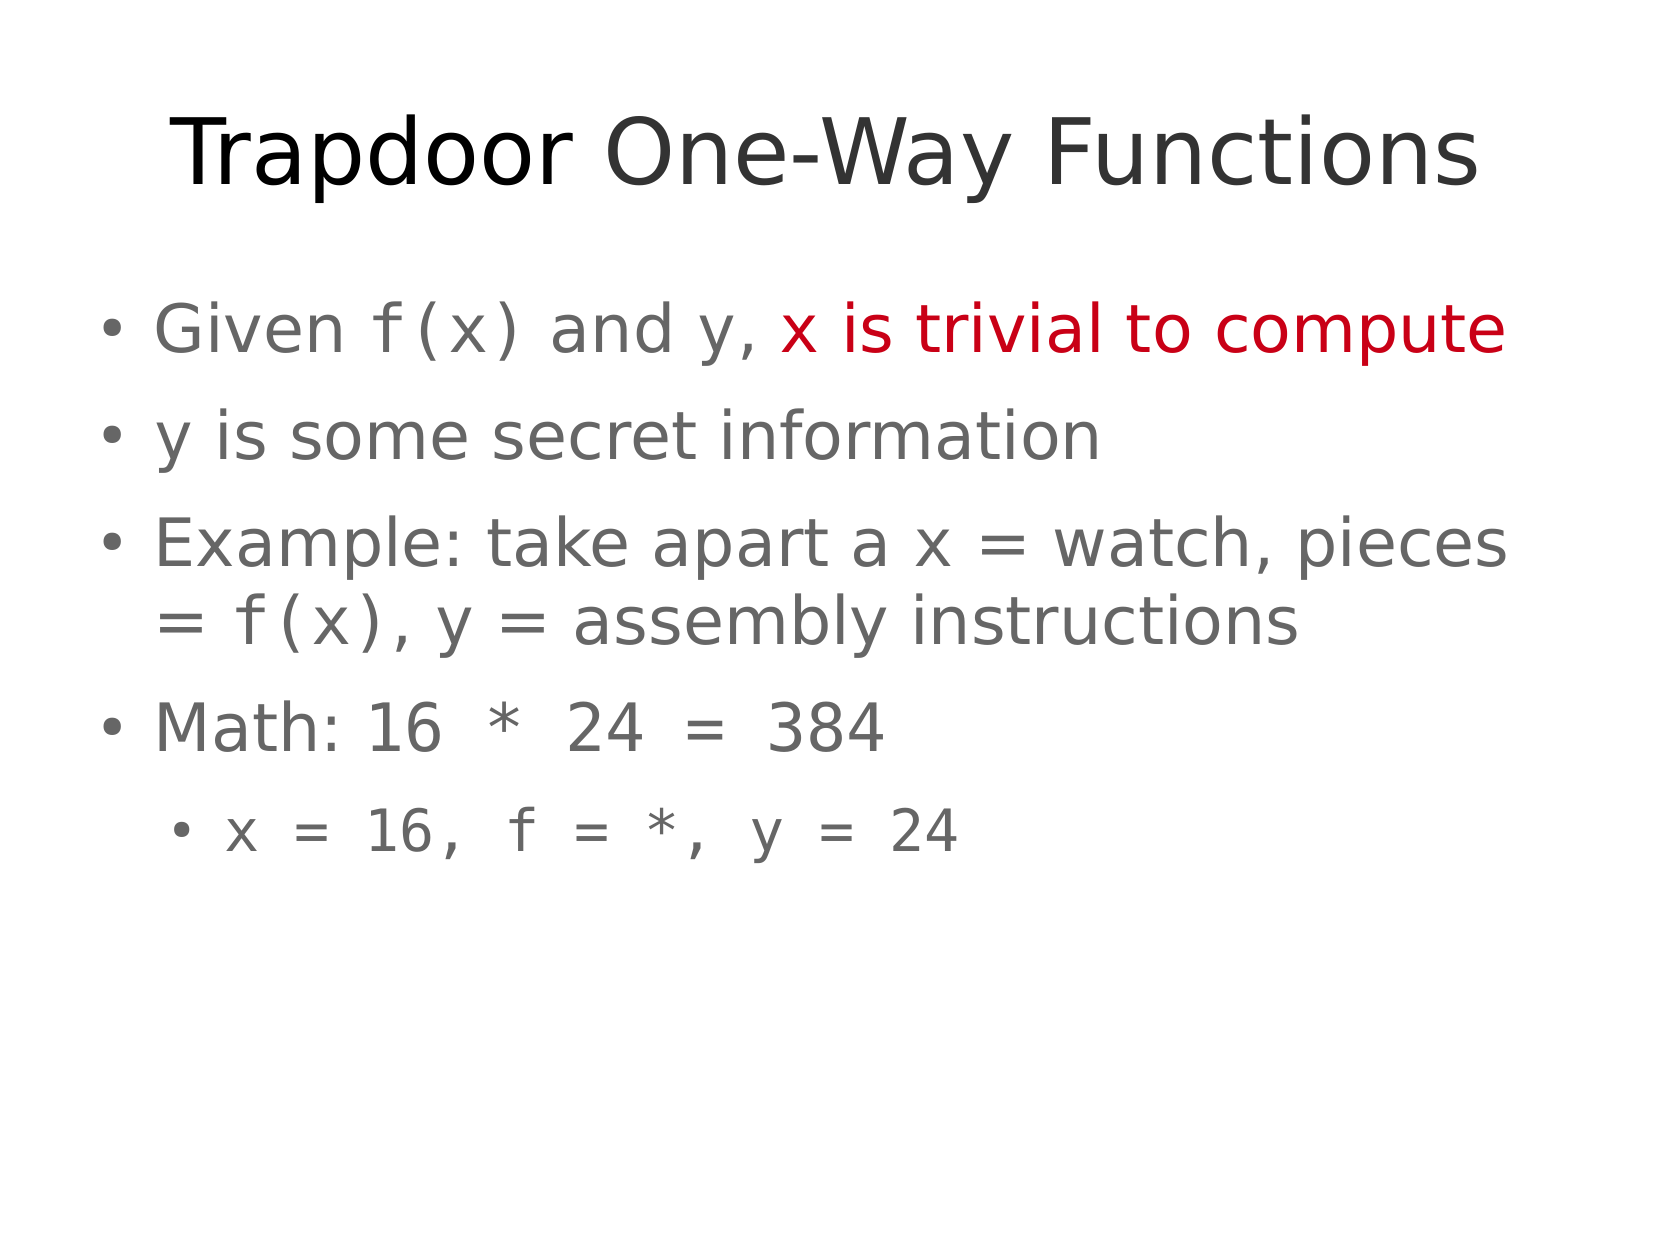

# Trapdoor One-Way Functions
Given f(x) and y, x is trivial to compute
y is some secret information
Example: take apart a x = watch, pieces = f(x), y = assembly instructions
Math: 16 * 24 = 384
x = 16, f = *, y = 24